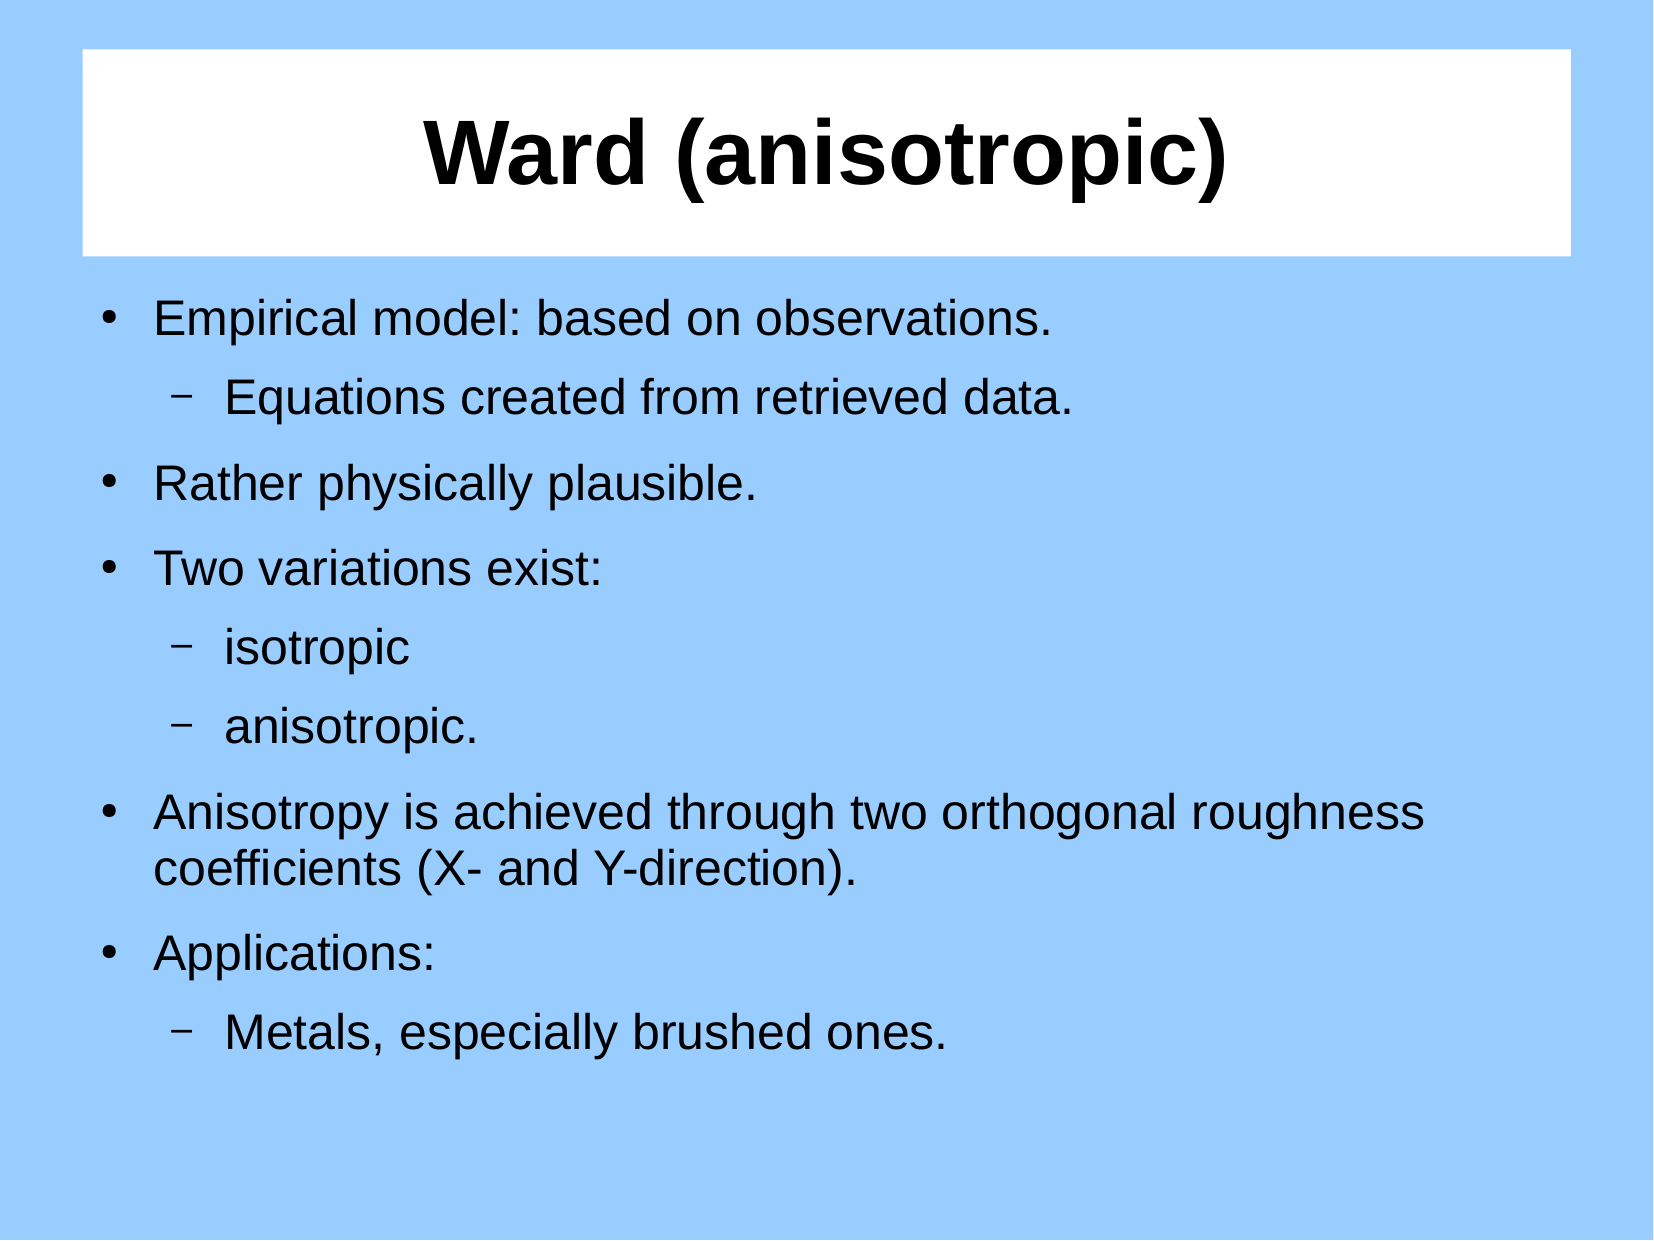

# Ward (anisotropic)
Empirical model: based on observations.
Equations created from retrieved data.
Rather physically plausible.
Two variations exist:
isotropic
anisotropic.
Anisotropy is achieved through two orthogonal roughness coefficients (X- and Y-direction).
Applications:
Metals, especially brushed ones.